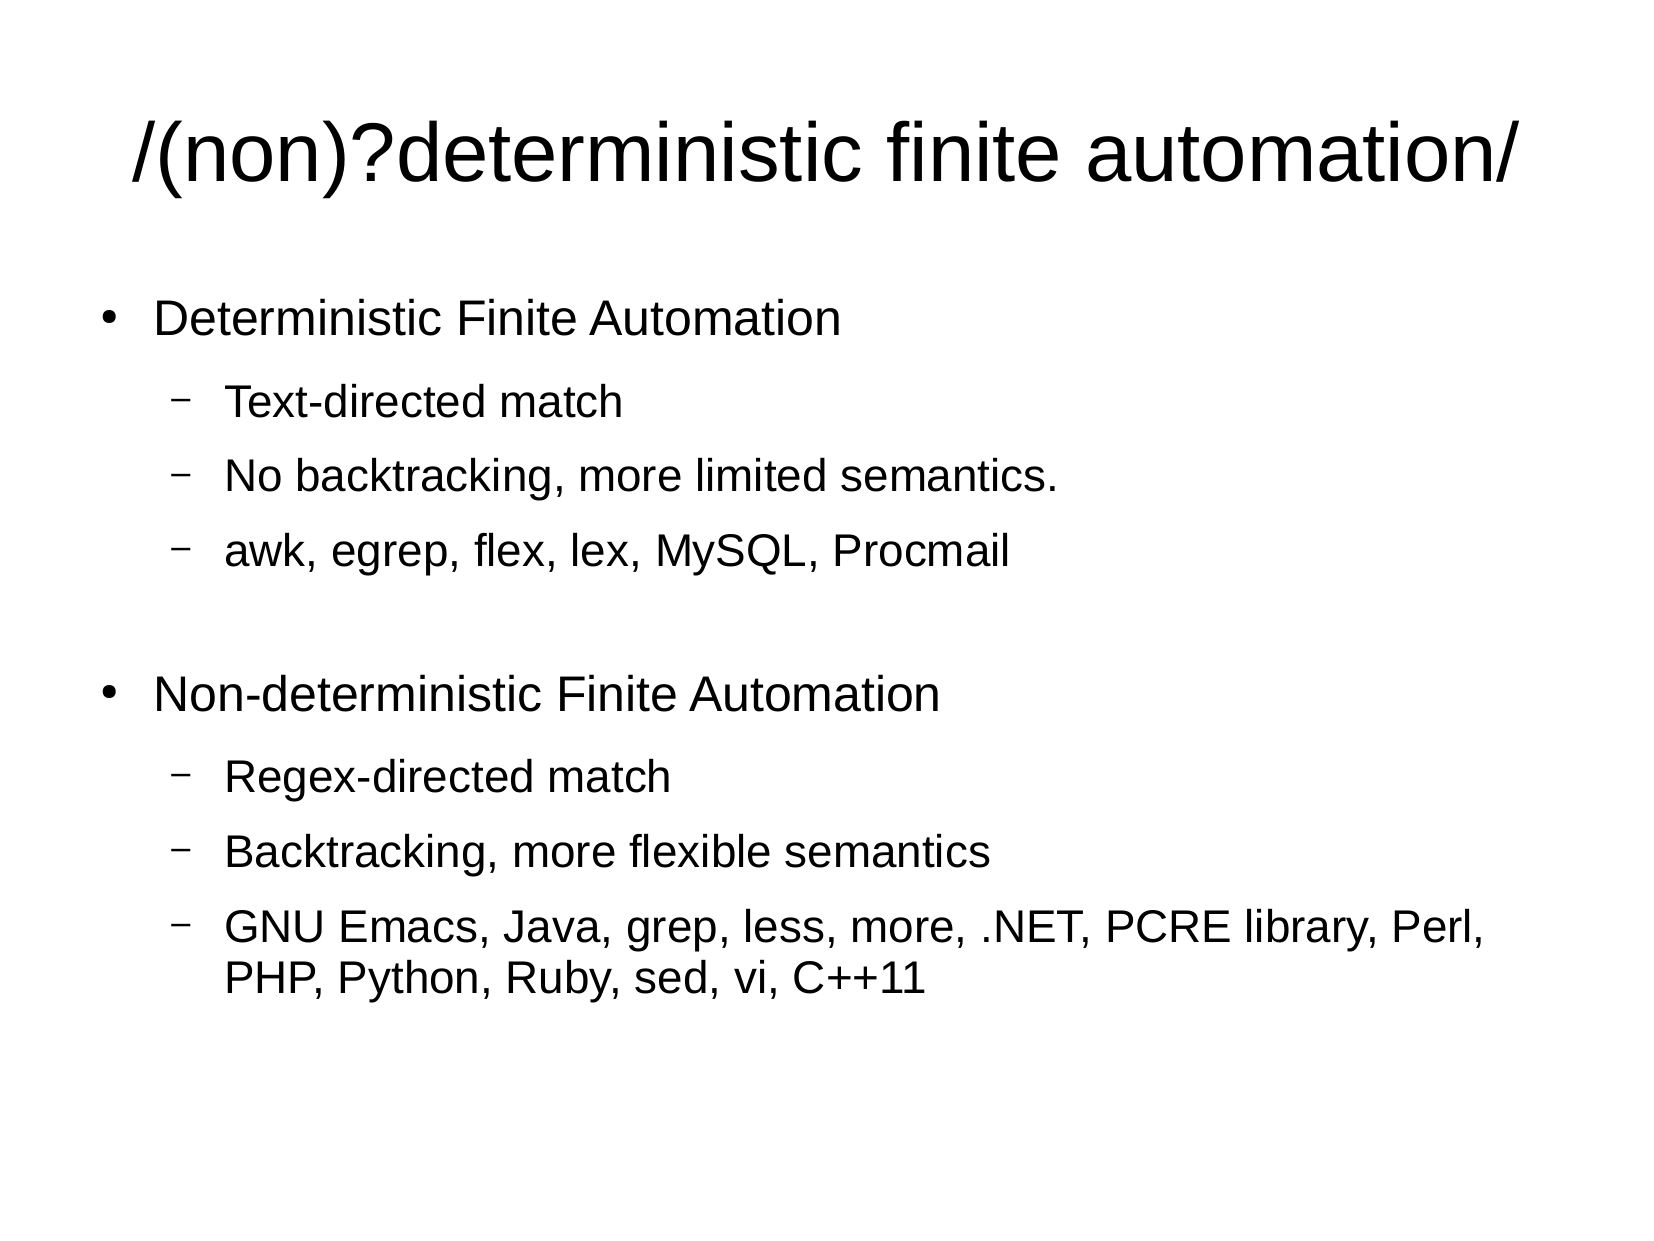

# /(non)?deterministic finite automation/
Deterministic Finite Automation
Text-directed match
No backtracking, more limited semantics.
awk, egrep, flex, lex, MySQL, Procmail
Non-deterministic Finite Automation
Regex-directed match
Backtracking, more flexible semantics
GNU Emacs, Java, grep, less, more, .NET, PCRE library, Perl, PHP, Python, Ruby, sed, vi, C++11